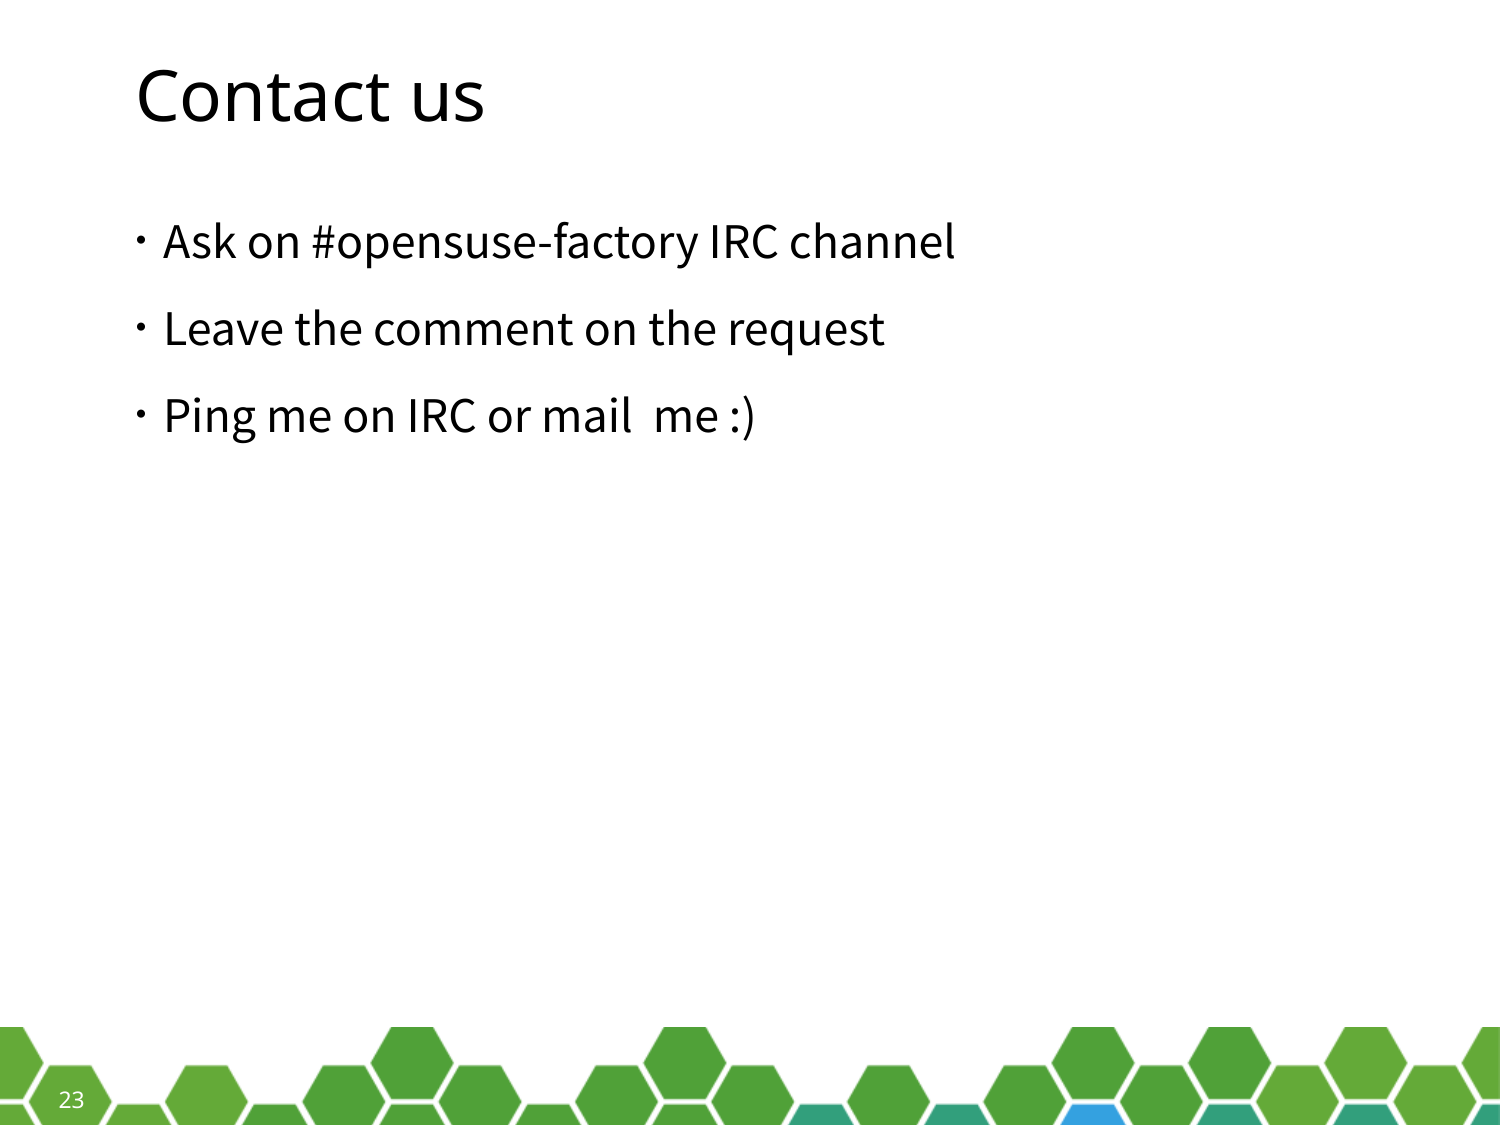

# Contact us
Ask on #opensuse-factory IRC channel
Leave the comment on the request
Ping me on IRC or mail me :)